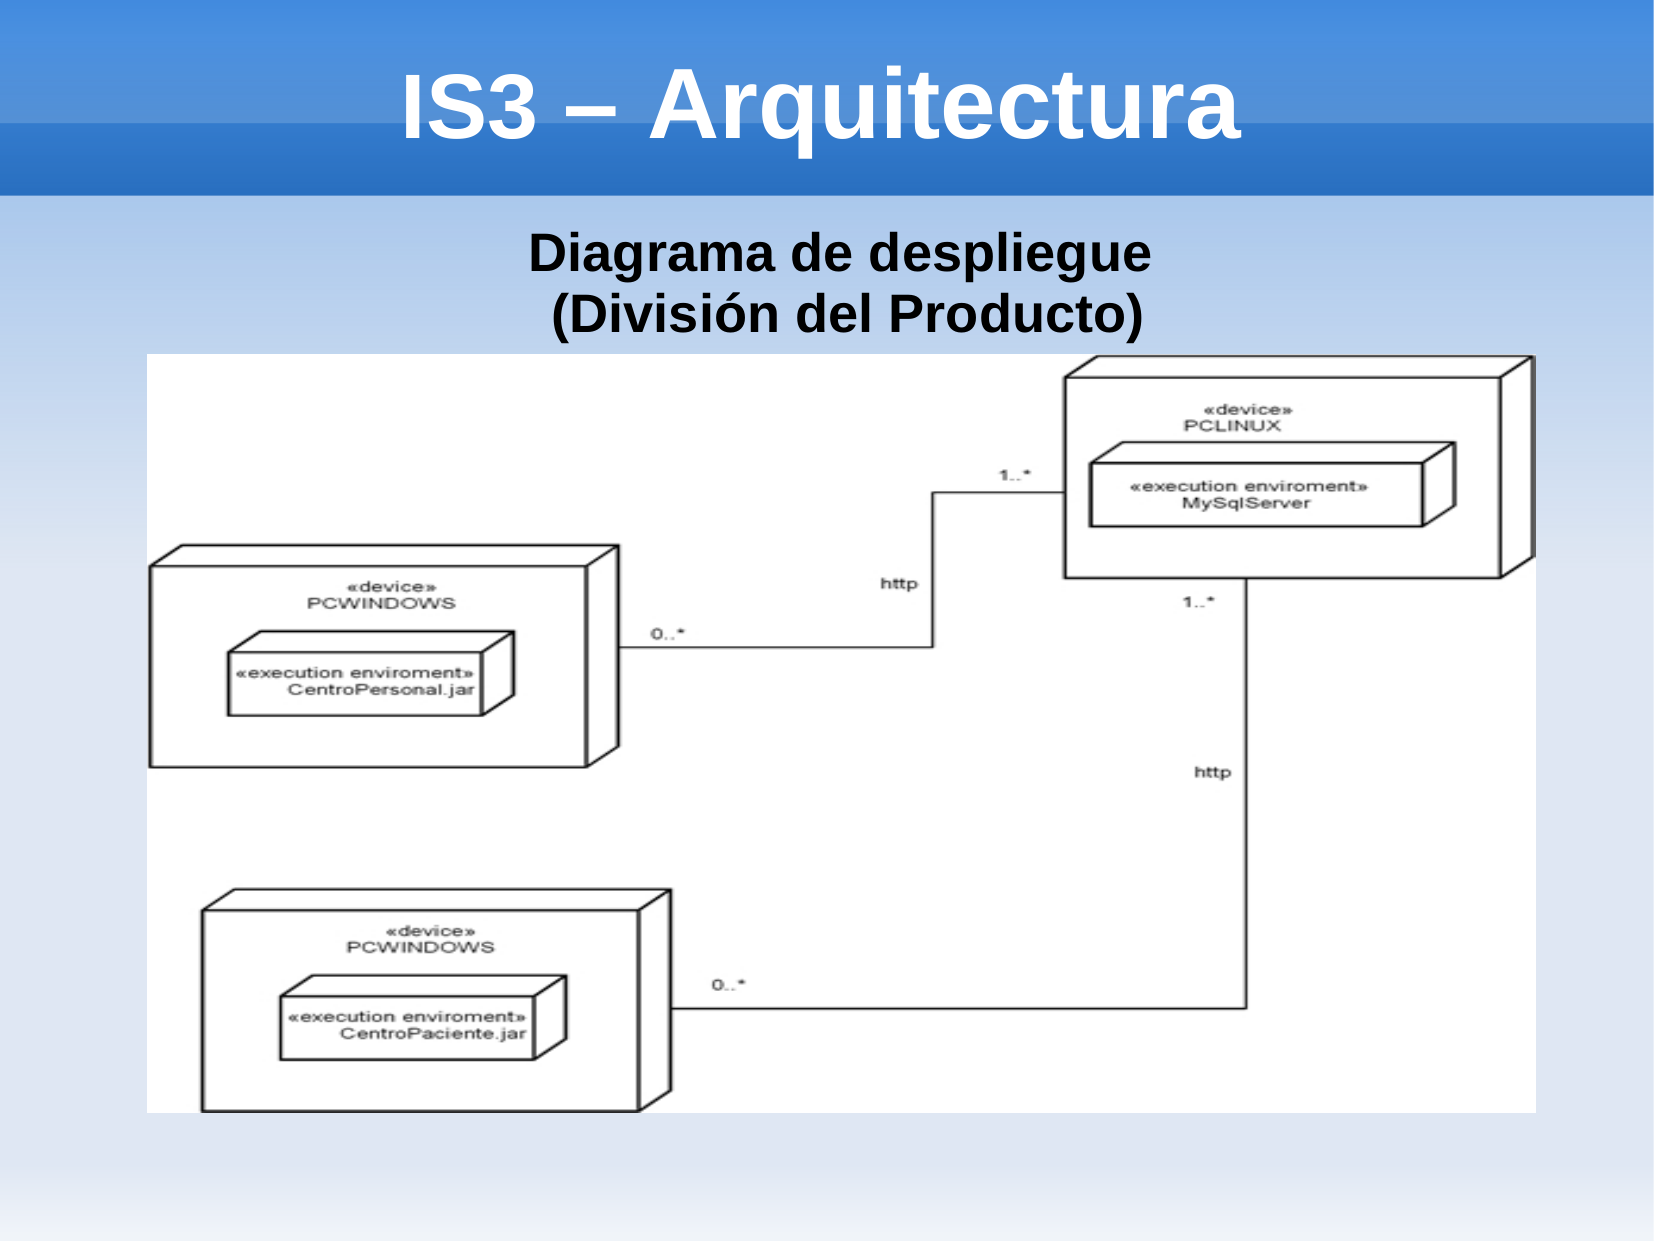

# IS3 – Arquitectura
Diagrama de despliegue
 (División del Producto)